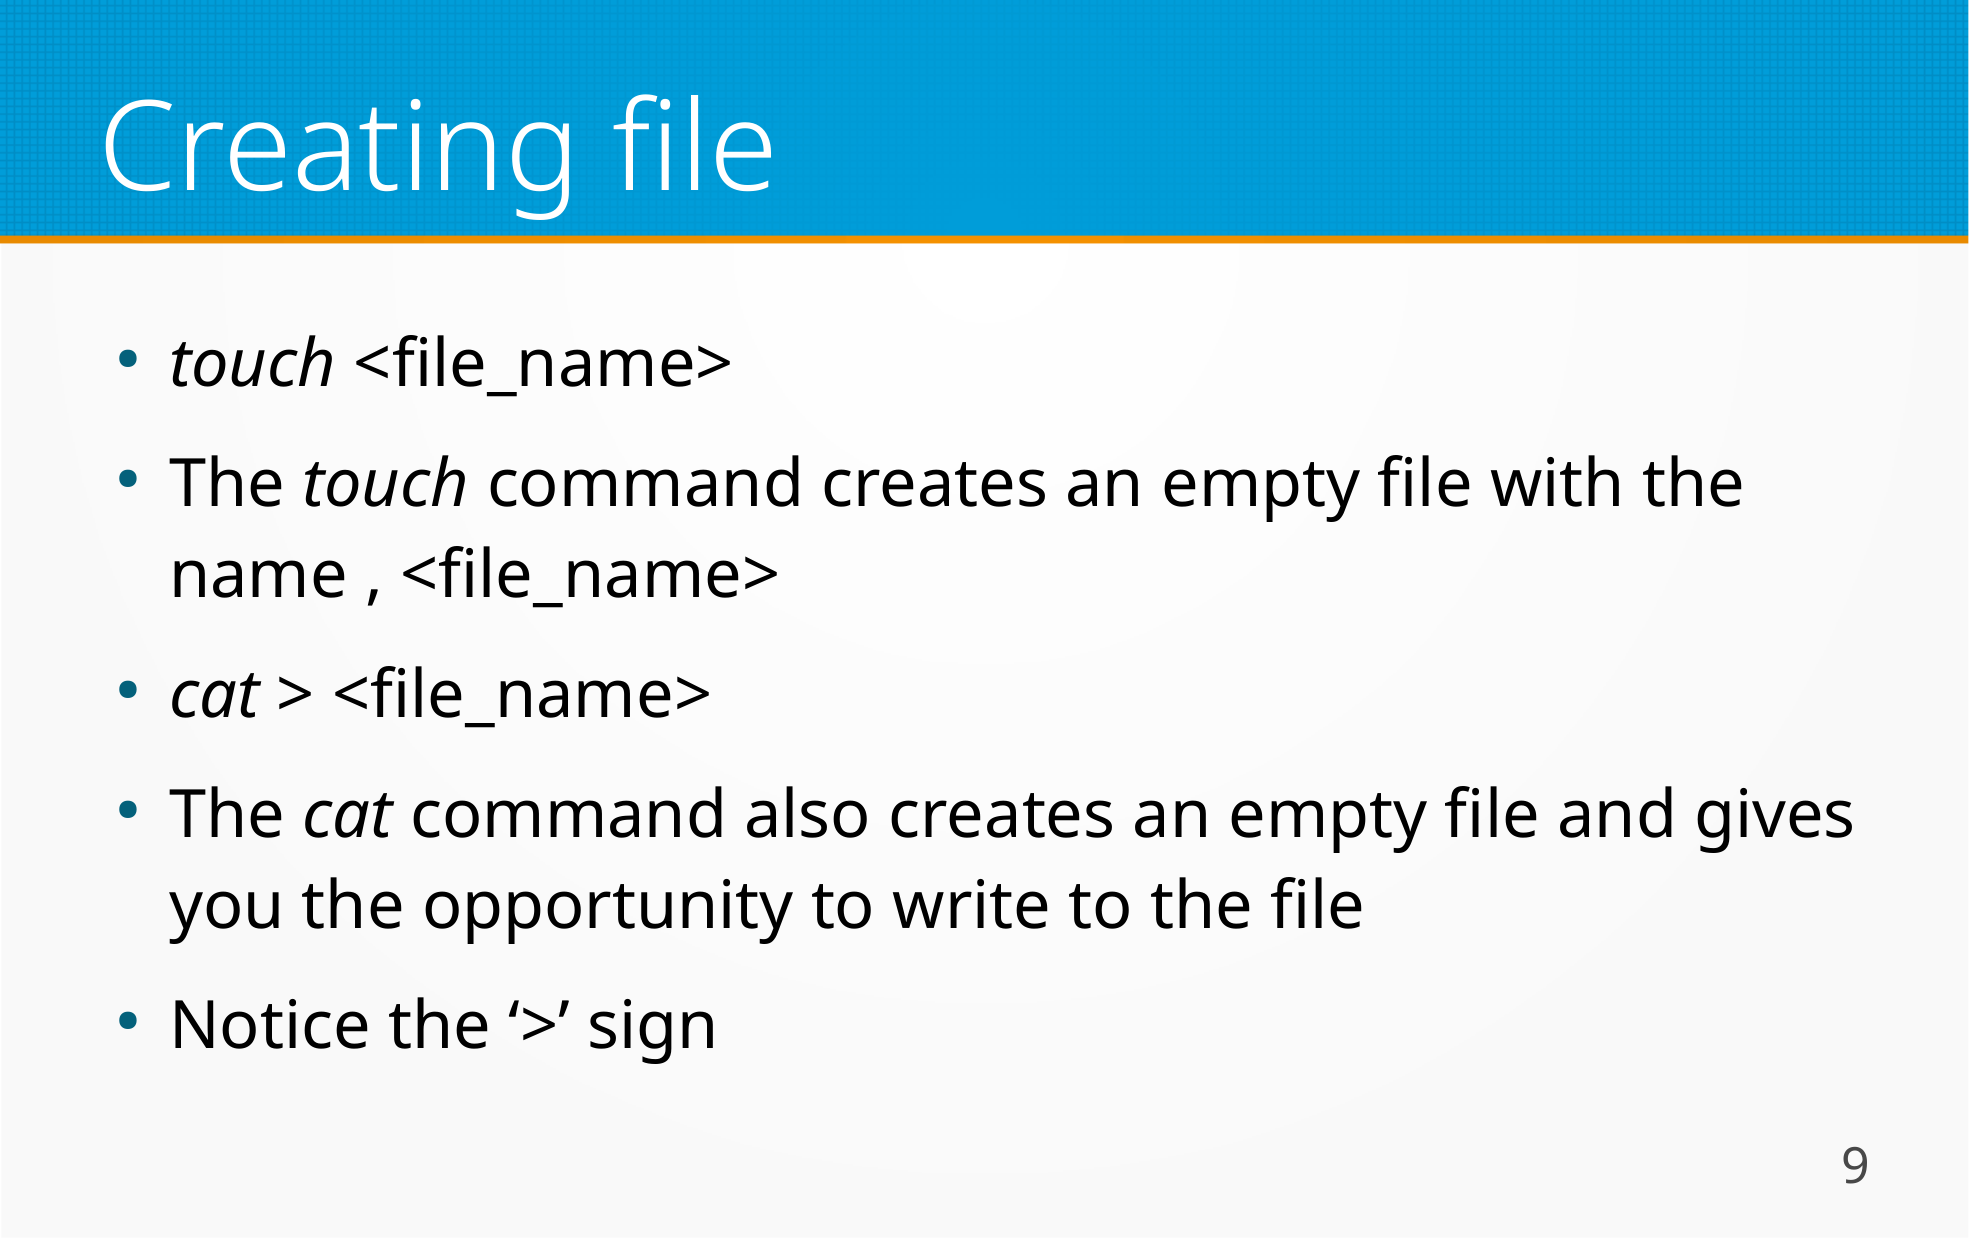

# Creating file
touch <file_name>
The touch command creates an empty file with the name , <file_name>
cat > <file_name>
The cat command also creates an empty file and gives you the opportunity to write to the file
Notice the ‘>’ sign
9